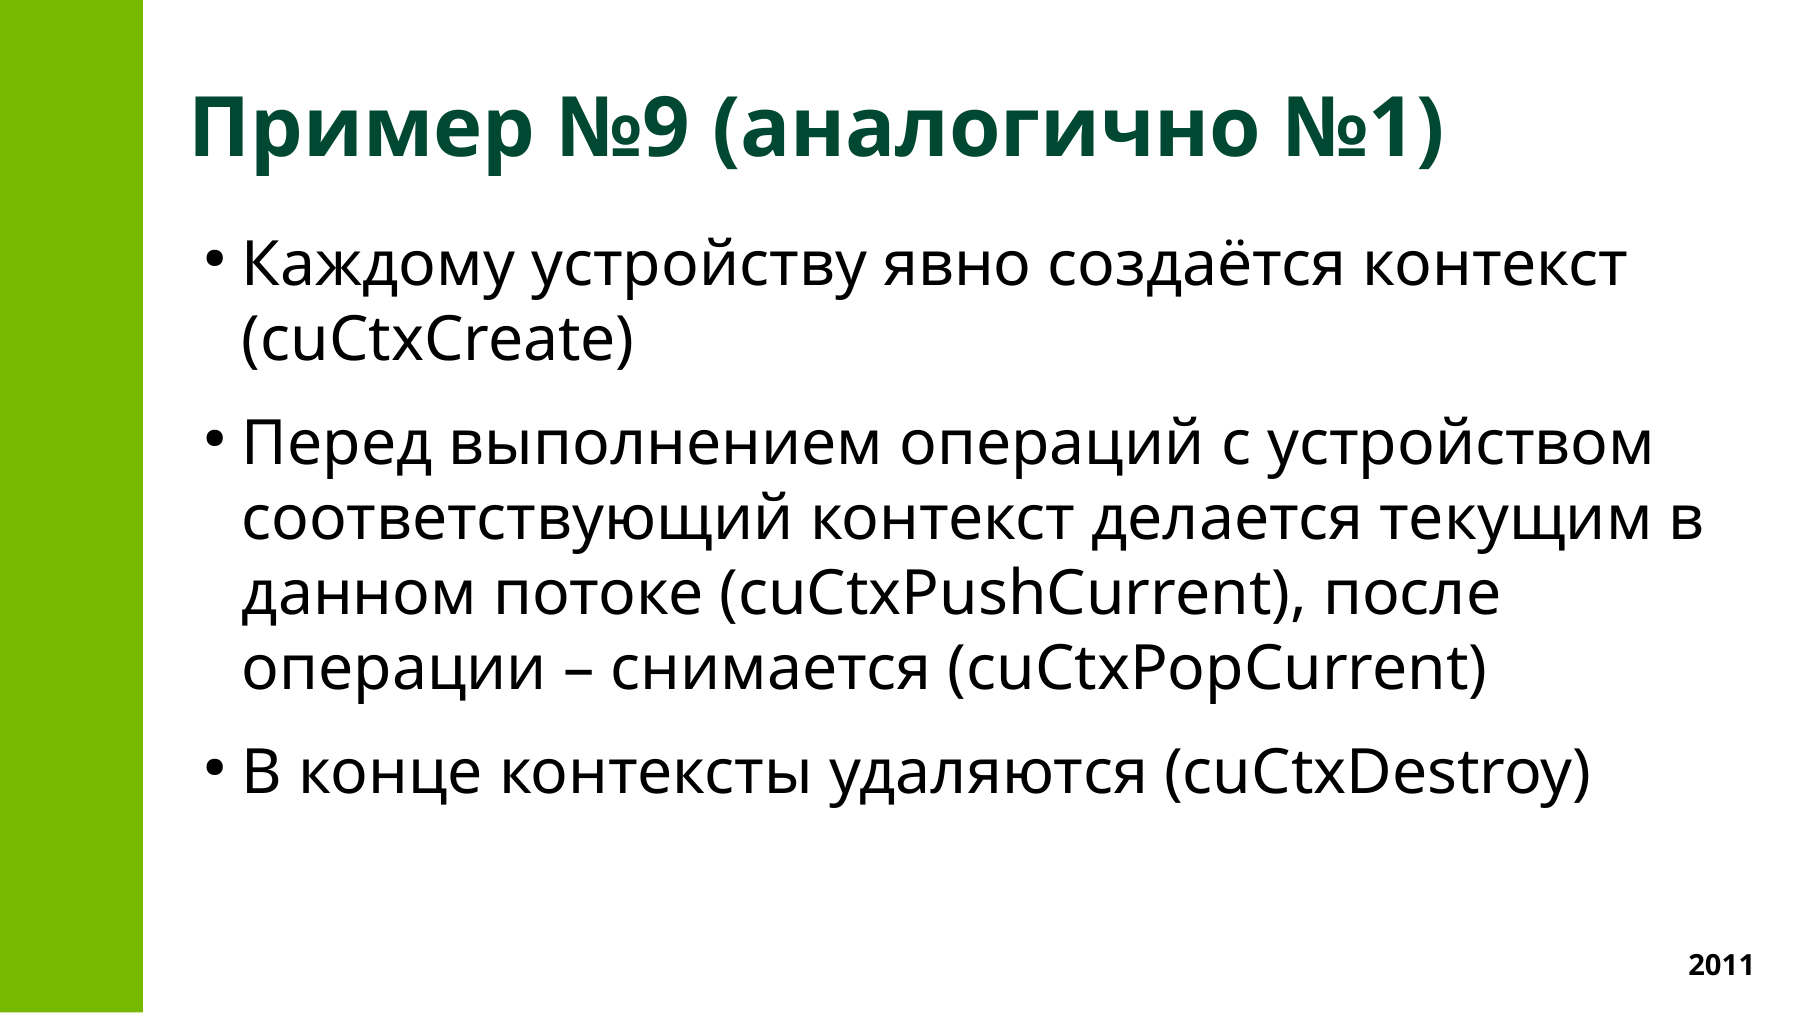

Пример №9 (аналогично №1)
# Каждому устройству явно создаётся контекст (cuCtxCreate)
Перед выполнением операций с устройством соответствующий контекст делается текущим в данном потоке (cuCtxPushCurrent), после операции – снимается (cuCtxPopCurrent)
В конце контексты удаляются (cuCtxDestroy)